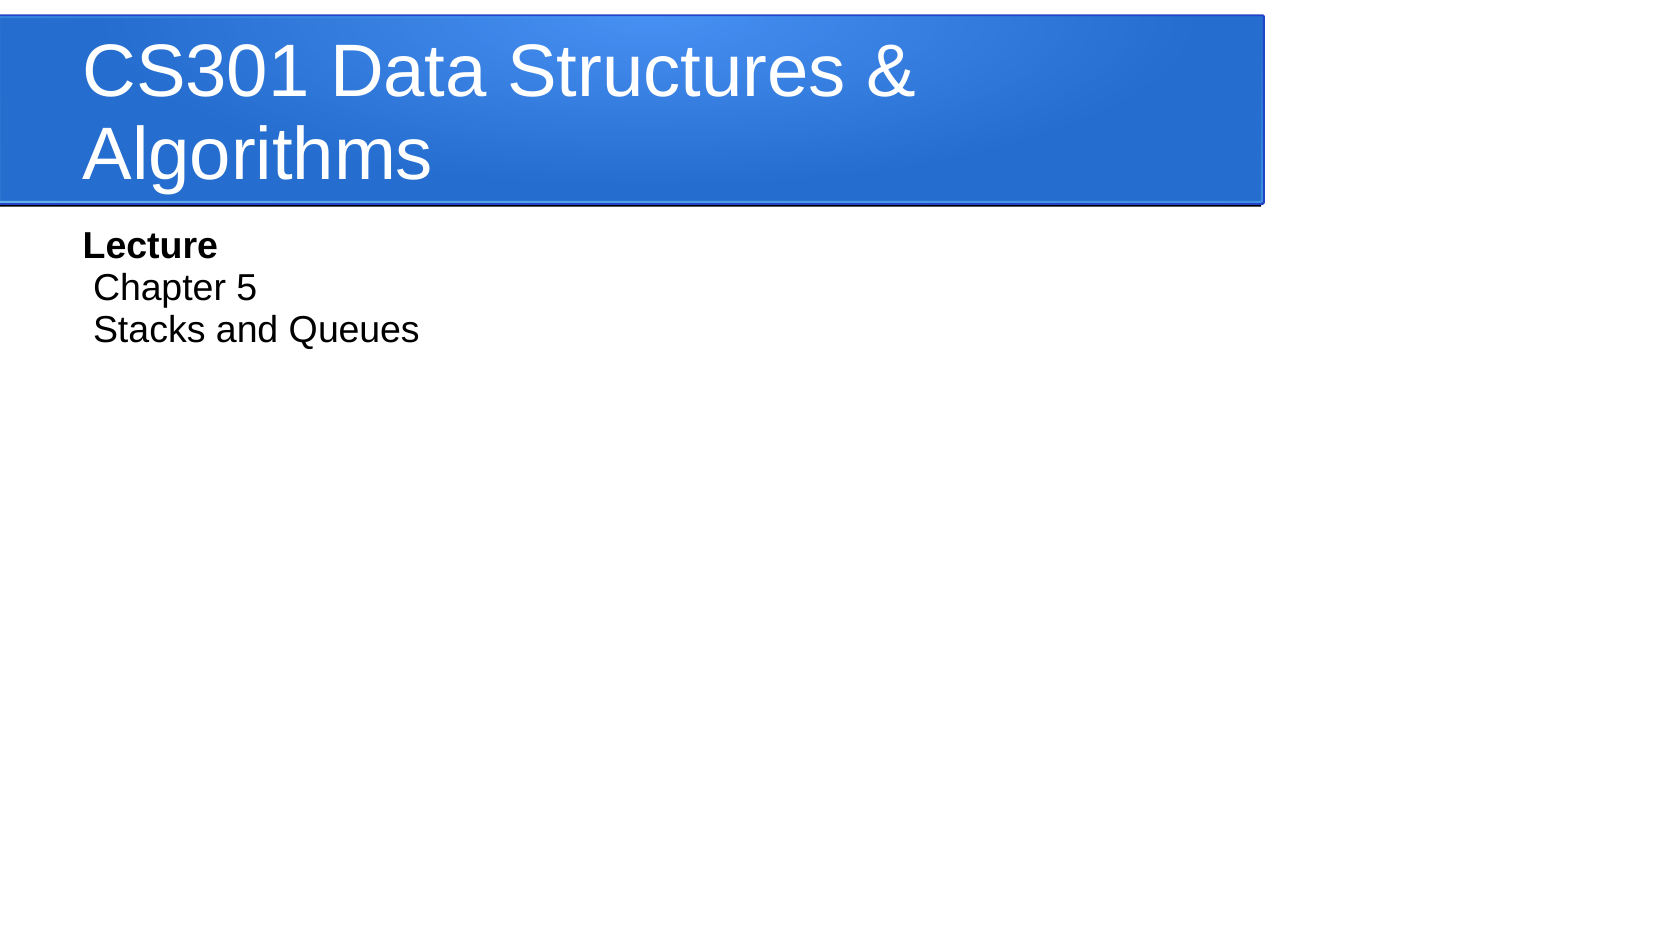

# CS301 Data Structures & Algorithms
Lecture
 Chapter 5
 Stacks and Queues